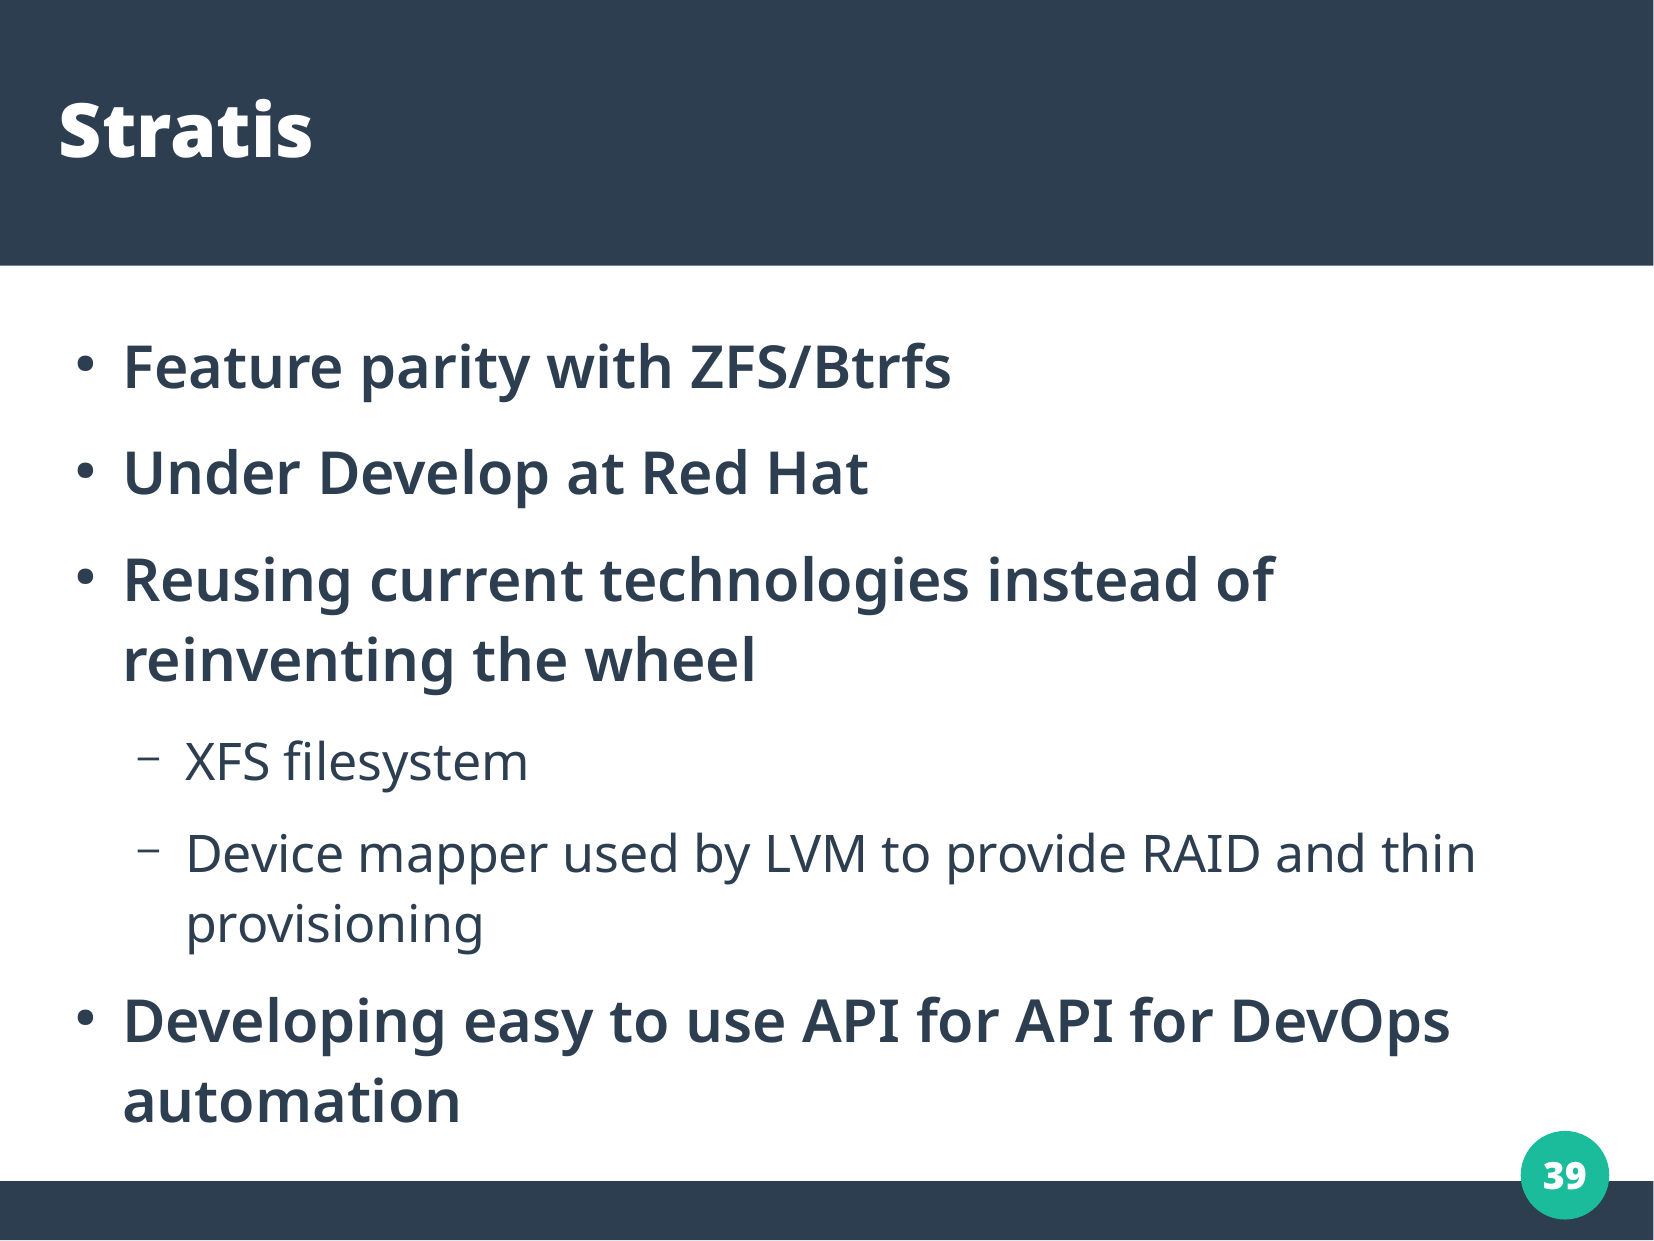

# Stratis
Feature parity with ZFS/Btrfs
Under Develop at Red Hat
Reusing current technologies instead of reinventing the wheel
XFS filesystem
Device mapper used by LVM to provide RAID and thin provisioning
Developing easy to use API for API for DevOps automation
39